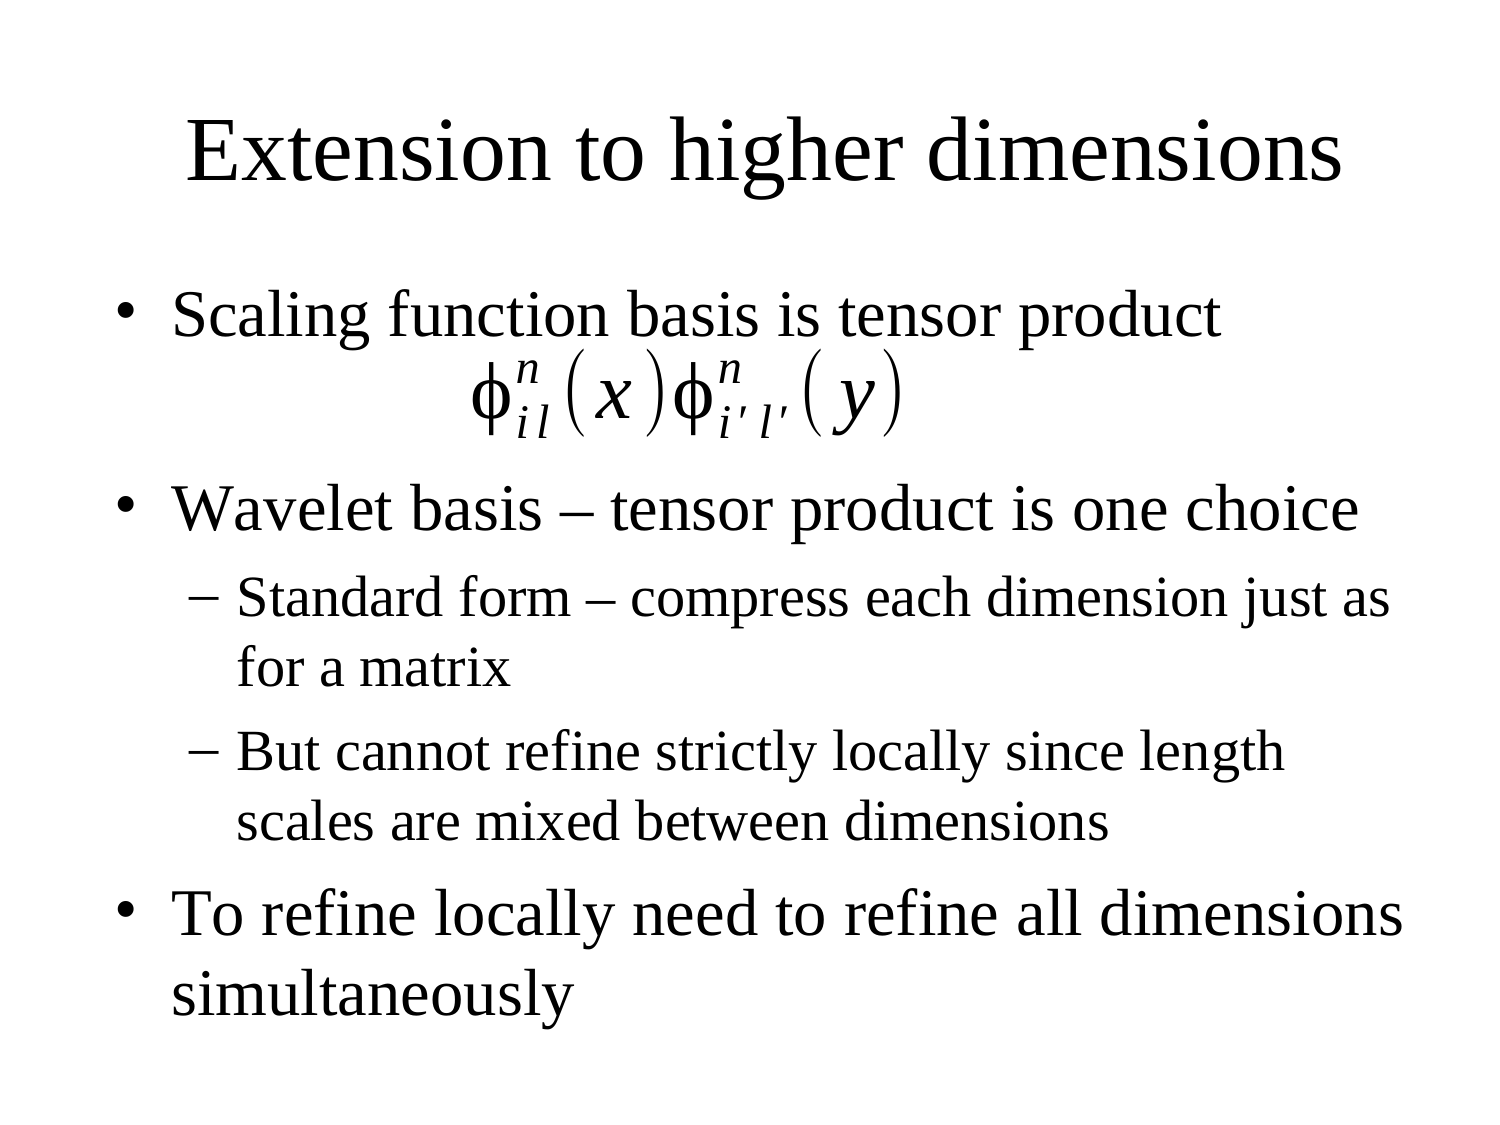

# Extension to higher dimensions
Scaling function basis is tensor product
Wavelet basis – tensor product is one choice
Standard form – compress each dimension just as for a matrix
But cannot refine strictly locally since length scales are mixed between dimensions
To refine locally need to refine all dimensions simultaneously